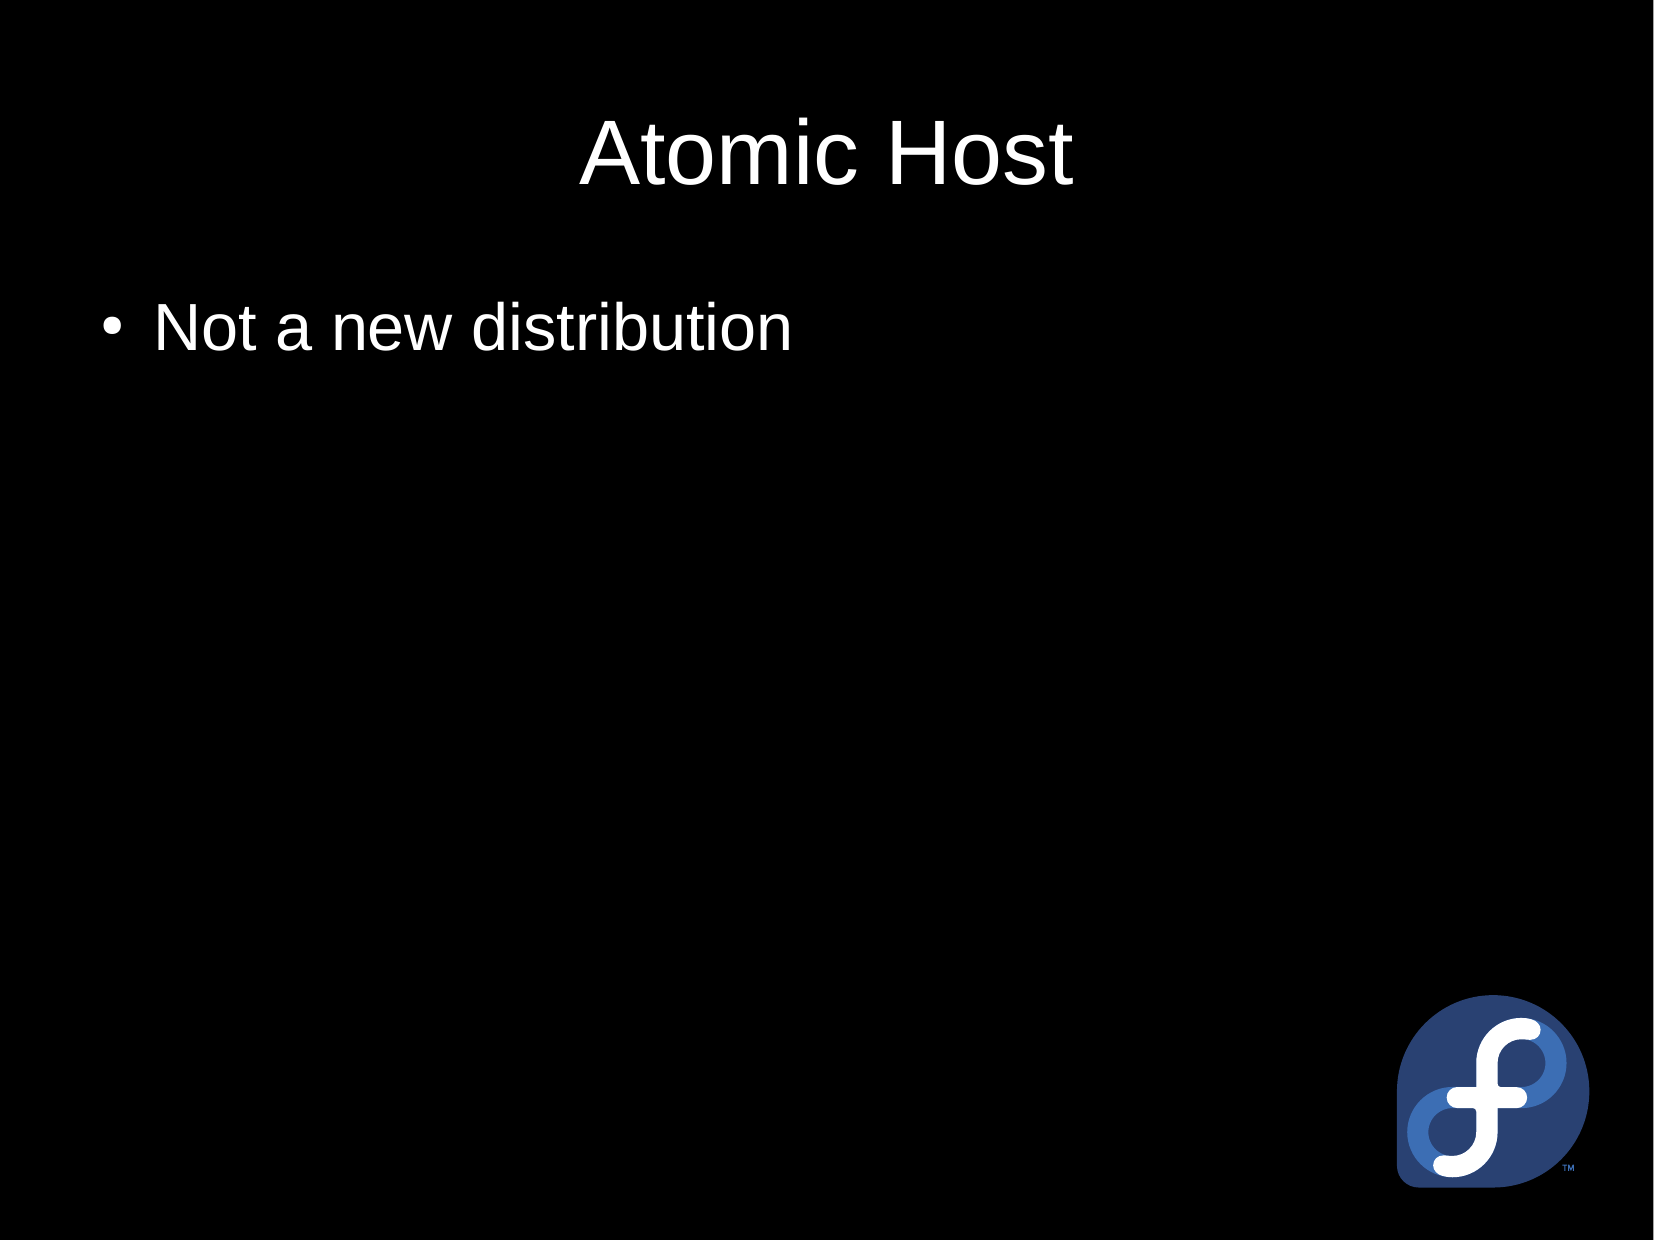

# Atomic Host
Not a new distribution